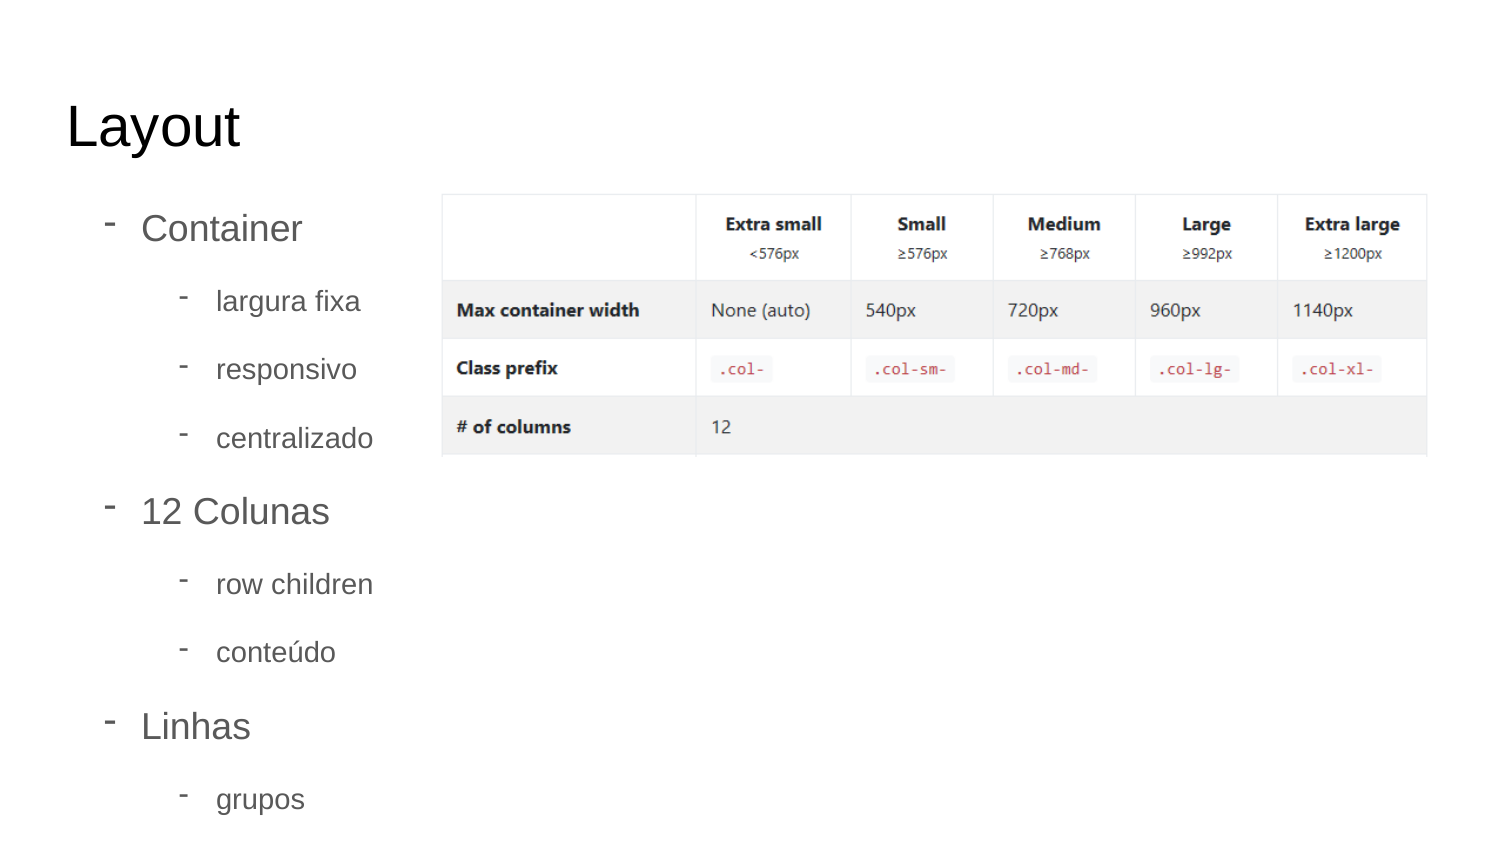

# Layout
Container
largura fixa
responsivo
centralizado
12 Colunas
row children
conteúdo
Linhas
grupos
Breakpoints